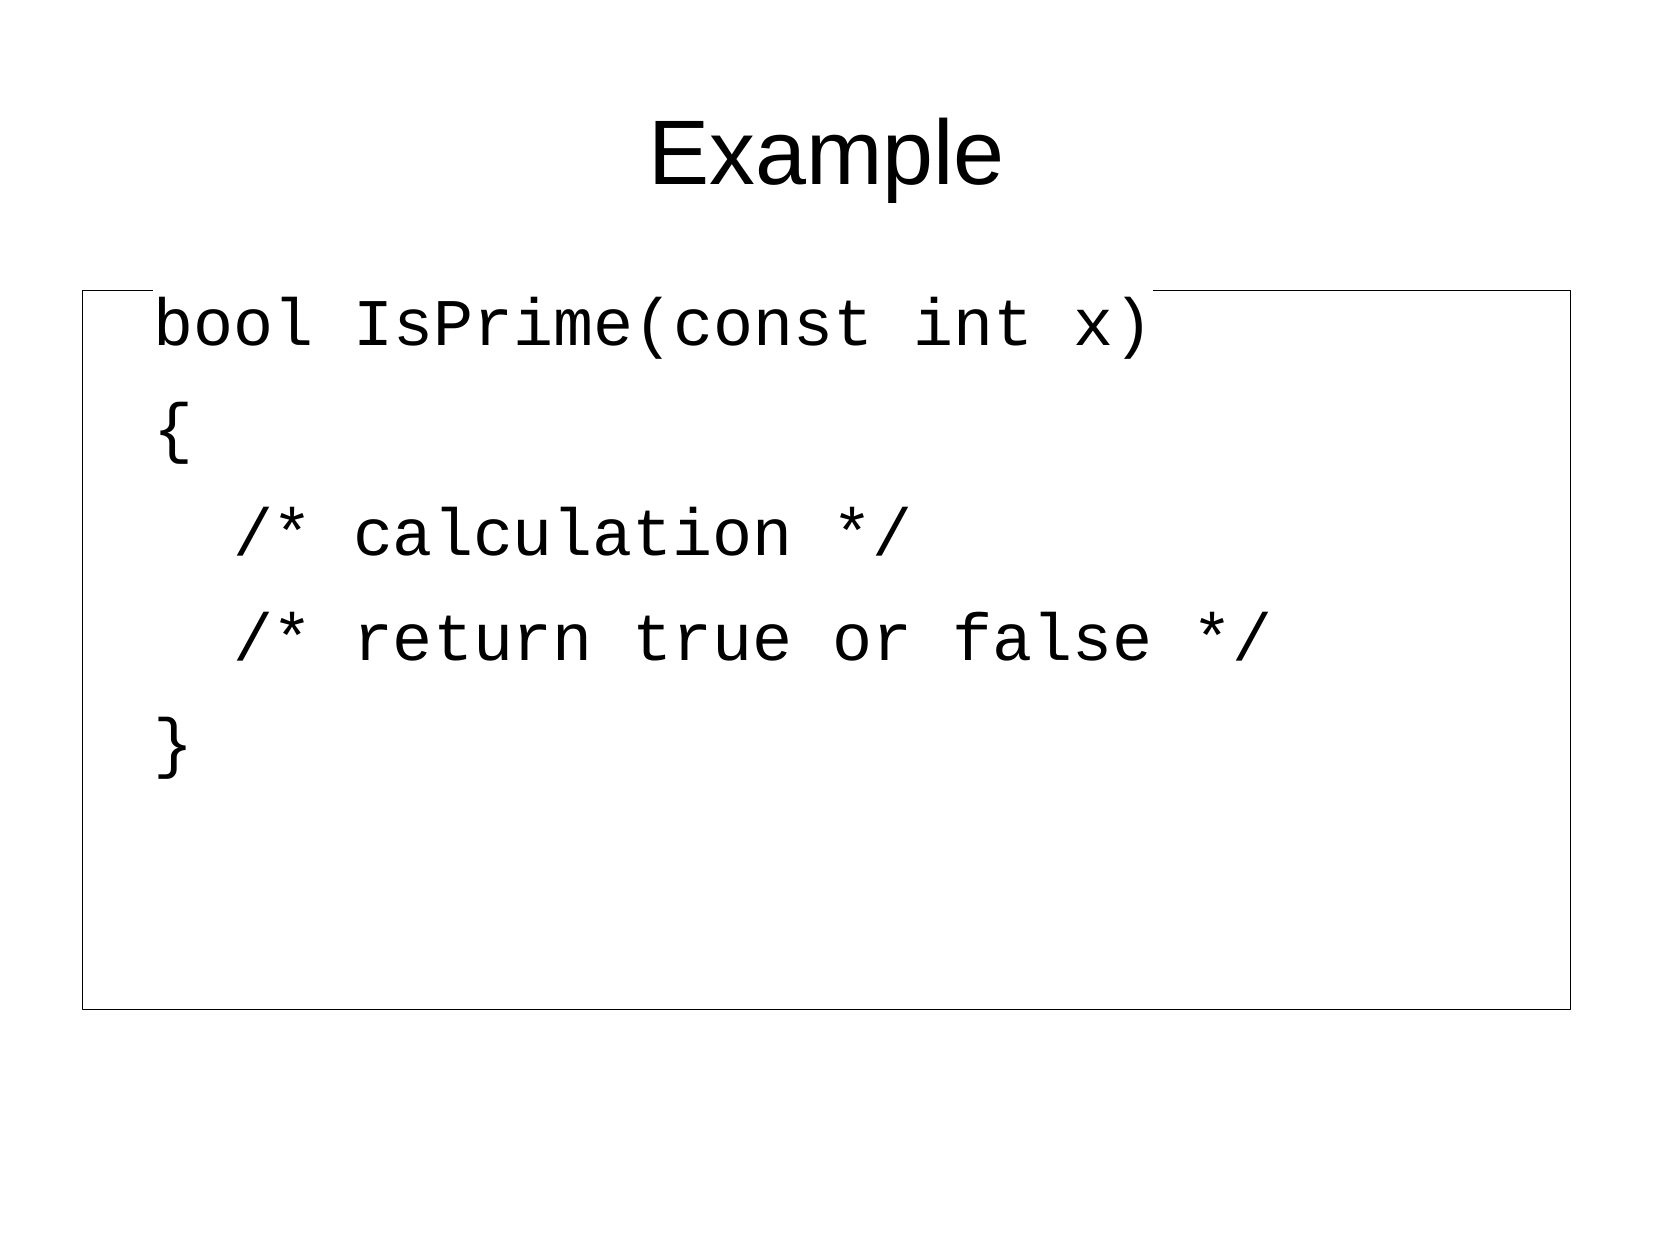

# Example
bool IsPrime(const int x)
{
 /* calculation */
 /* return true or false */
}